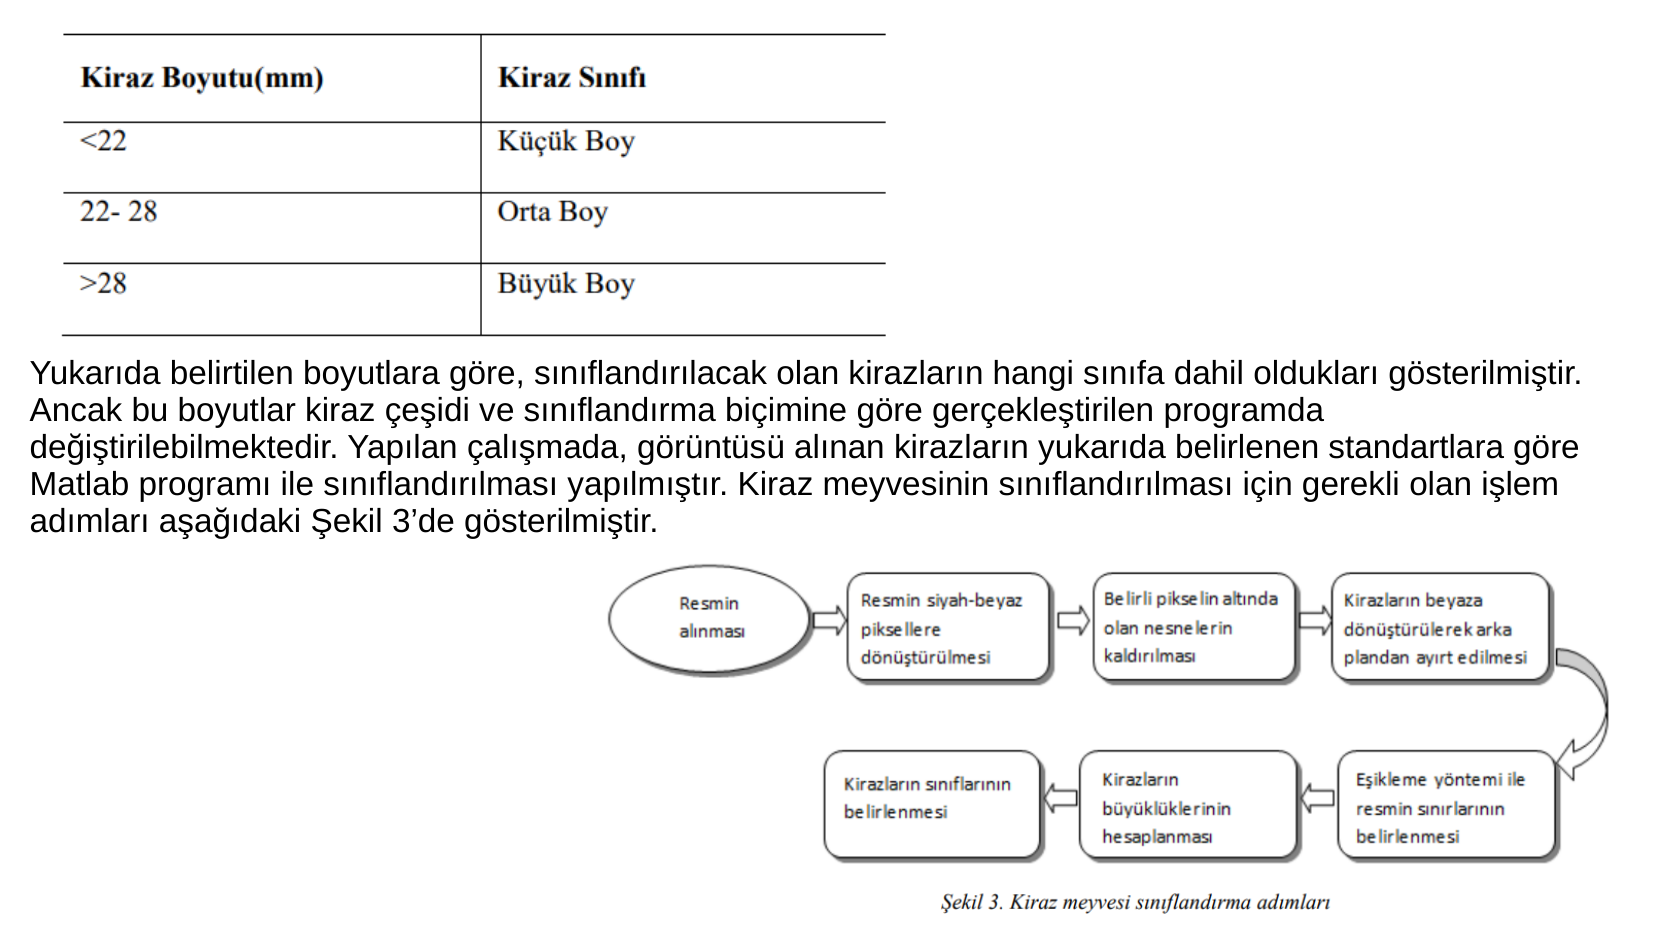

# Yukarıda belirtilen boyutlara göre, sınıflandırılacak olan kirazların hangi sınıfa dahil oldukları gösterilmiştir. Ancak bu boyutlar kiraz çeşidi ve sınıflandırma biçimine göre gerçekleştirilen programda değiştirilebilmektedir. Yapılan çalışmada, görüntüsü alınan kirazların yukarıda belirlenen standartlara göre Matlab programı ile sınıflandırılması yapılmıştır. Kiraz meyvesinin sınıflandırılması için gerekli olan işlem adımları aşağıdaki Şekil 3’de gösterilmiştir.